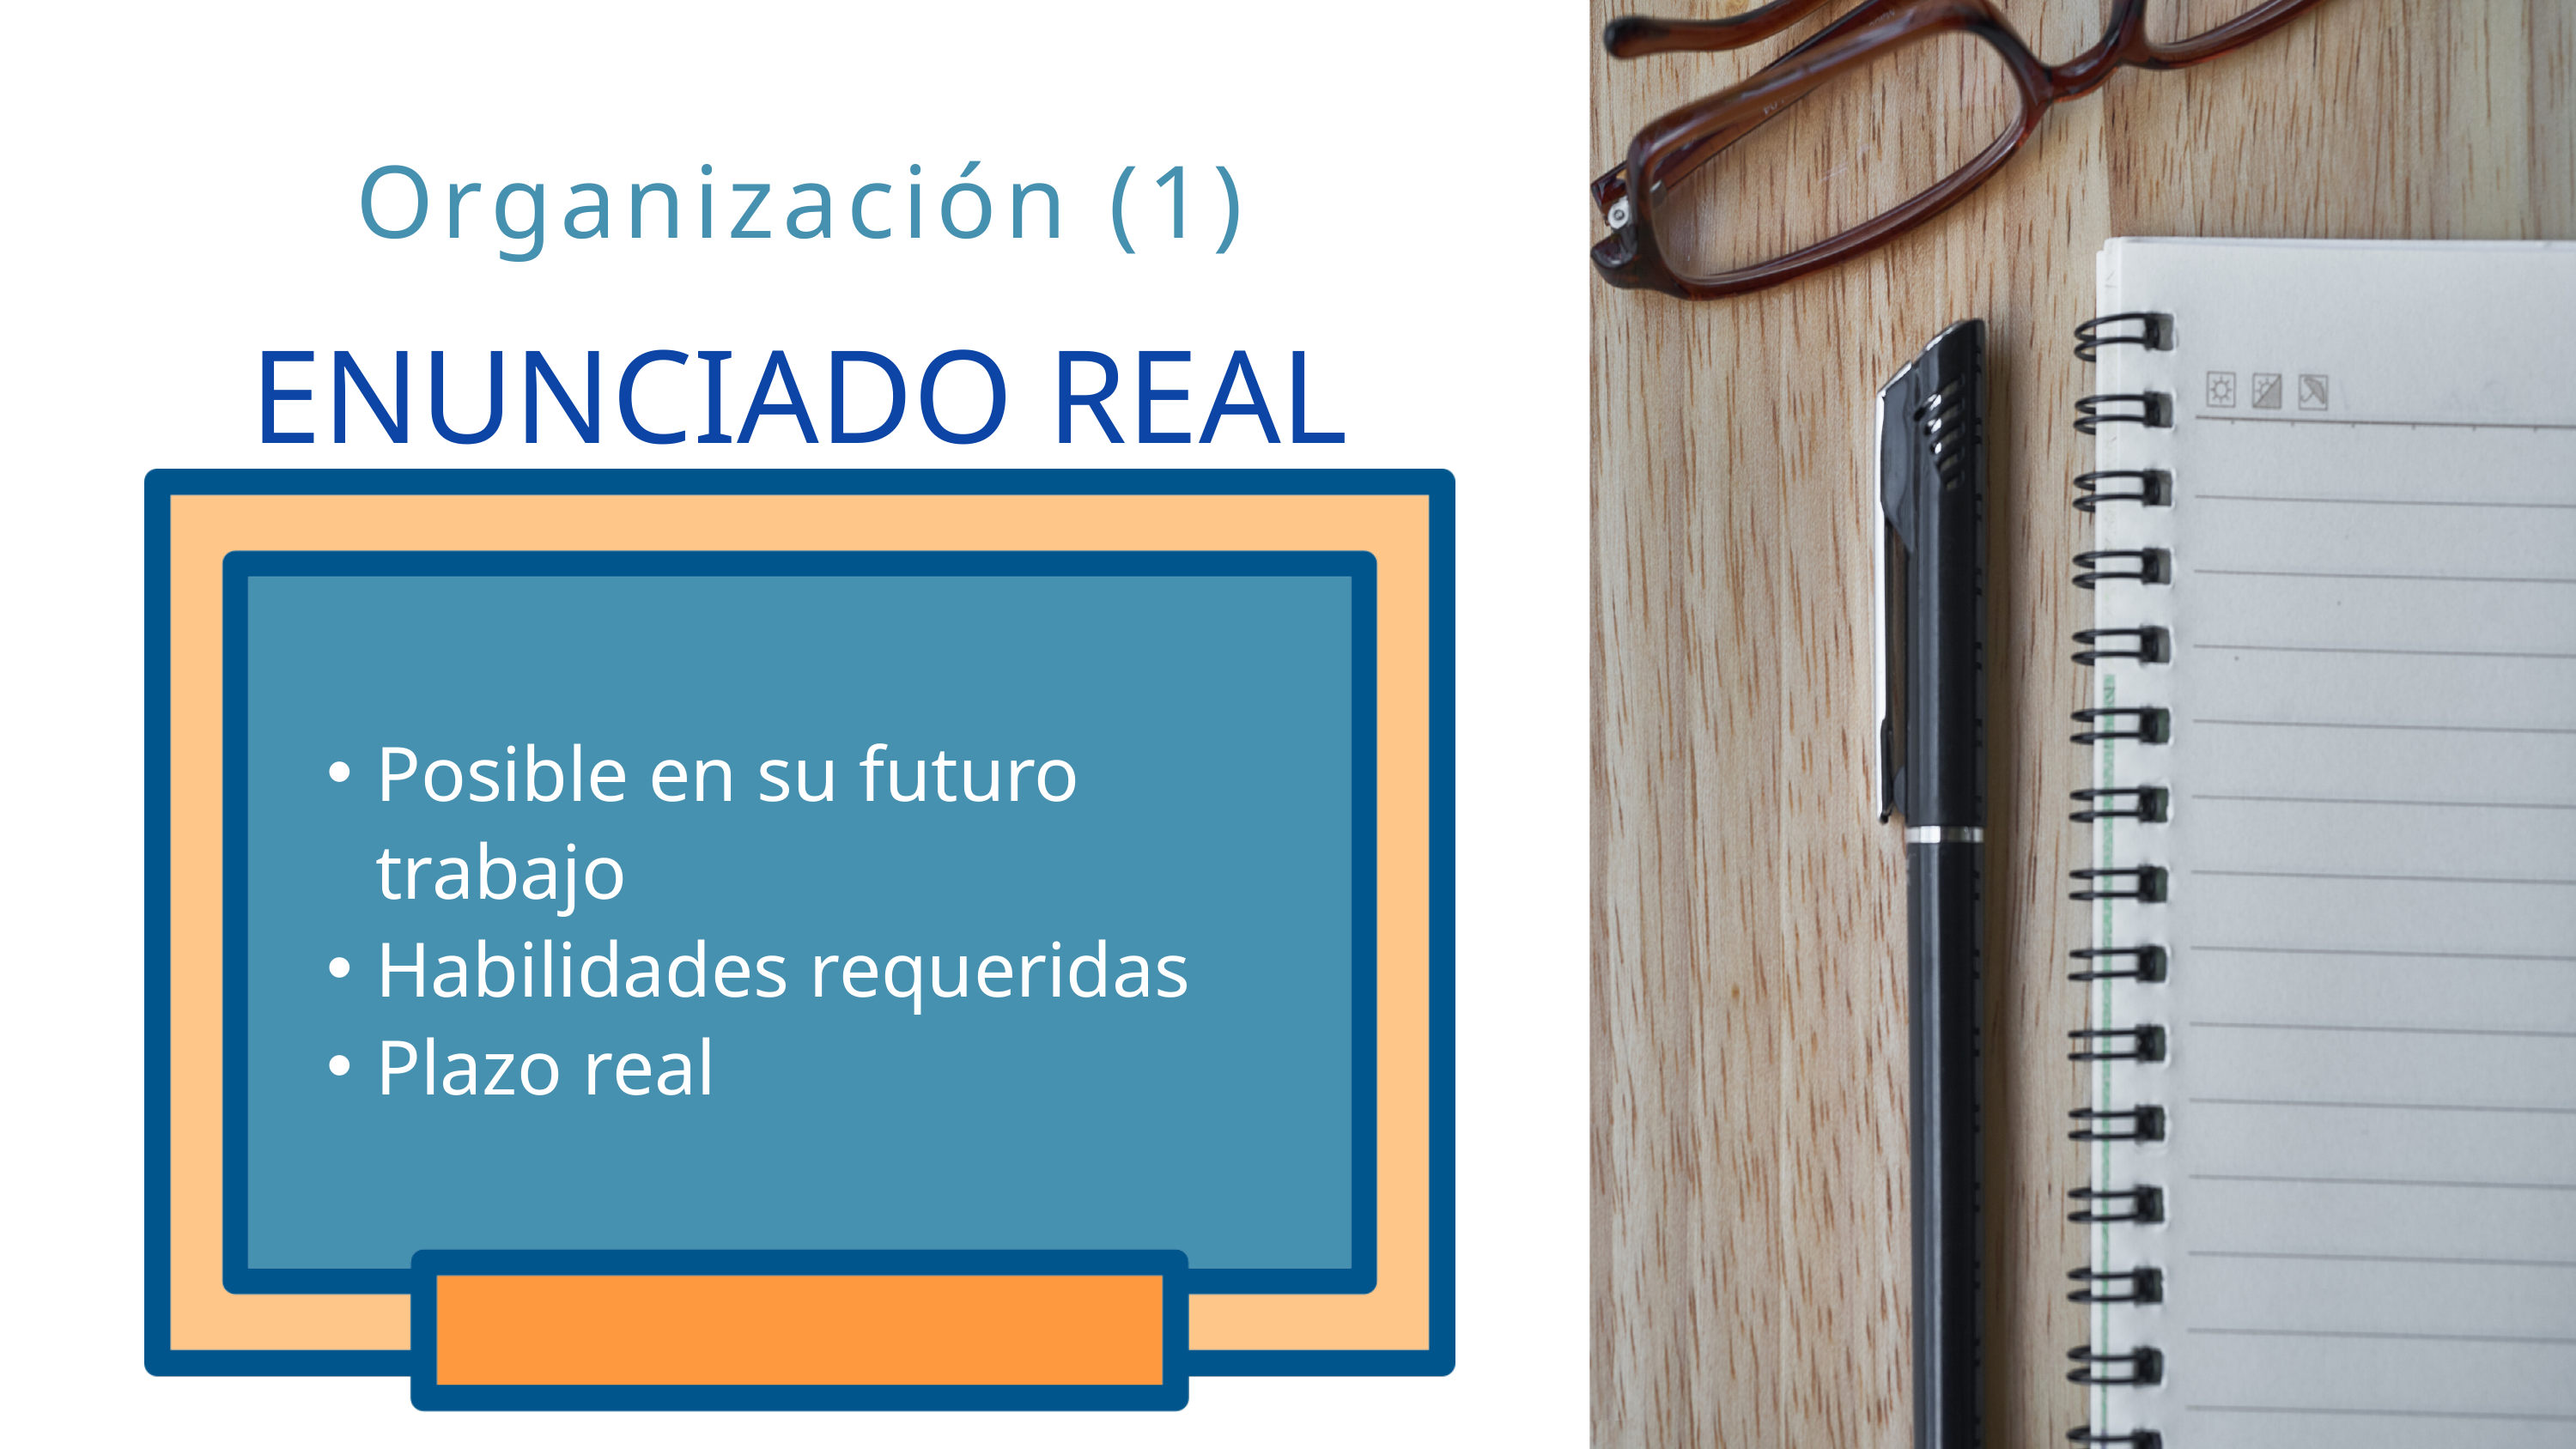

Organización (1)
ENUNCIADO REAL
Posible en su futuro trabajo
Habilidades requeridas
Plazo real